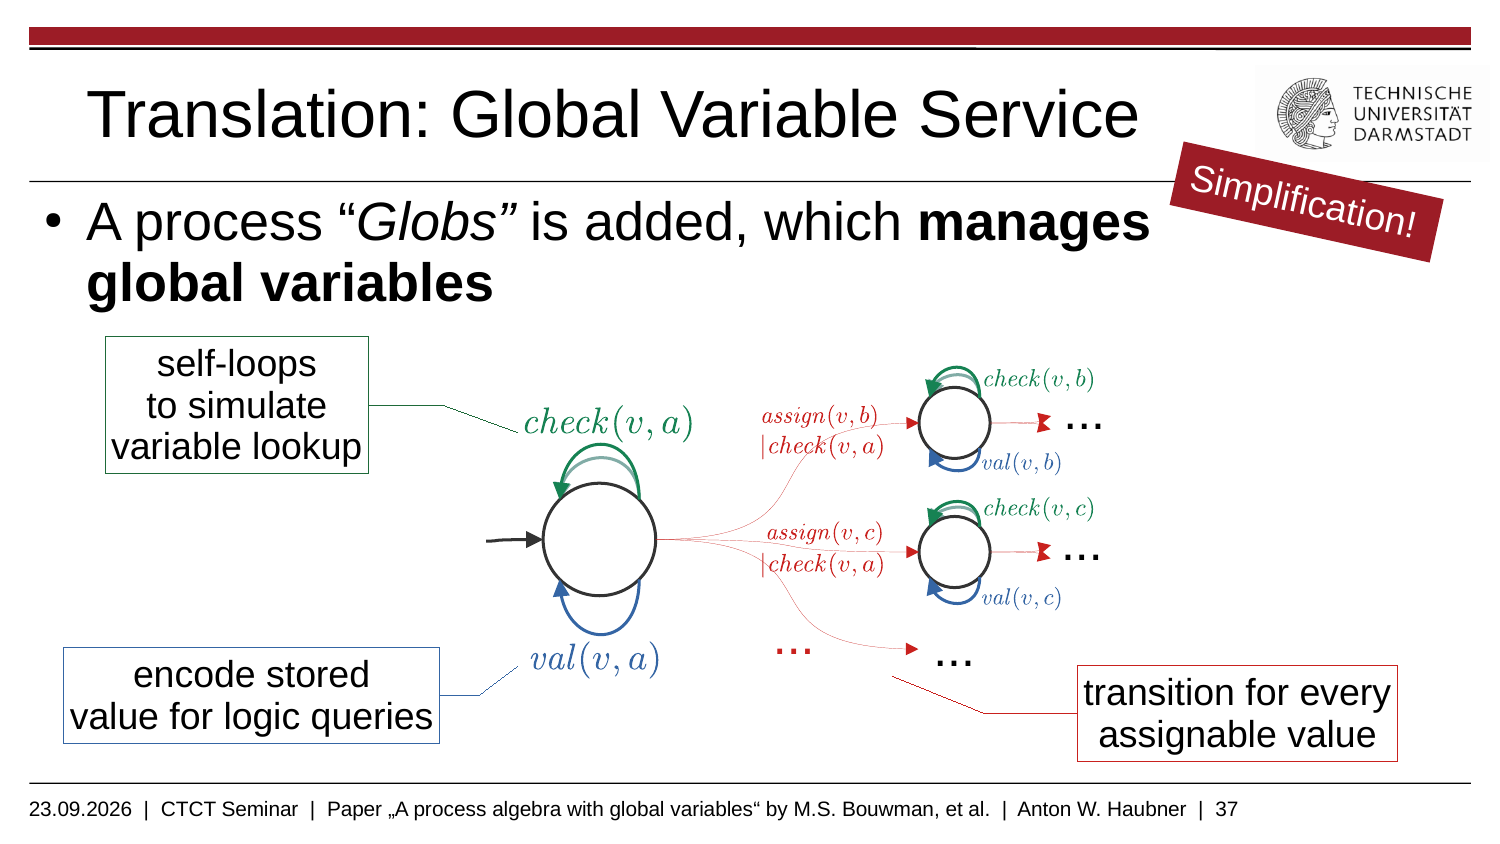

# Translation: Global Variable Service
Simplification!
A process “Globs” is added, which manages global variables
...
...
...
...